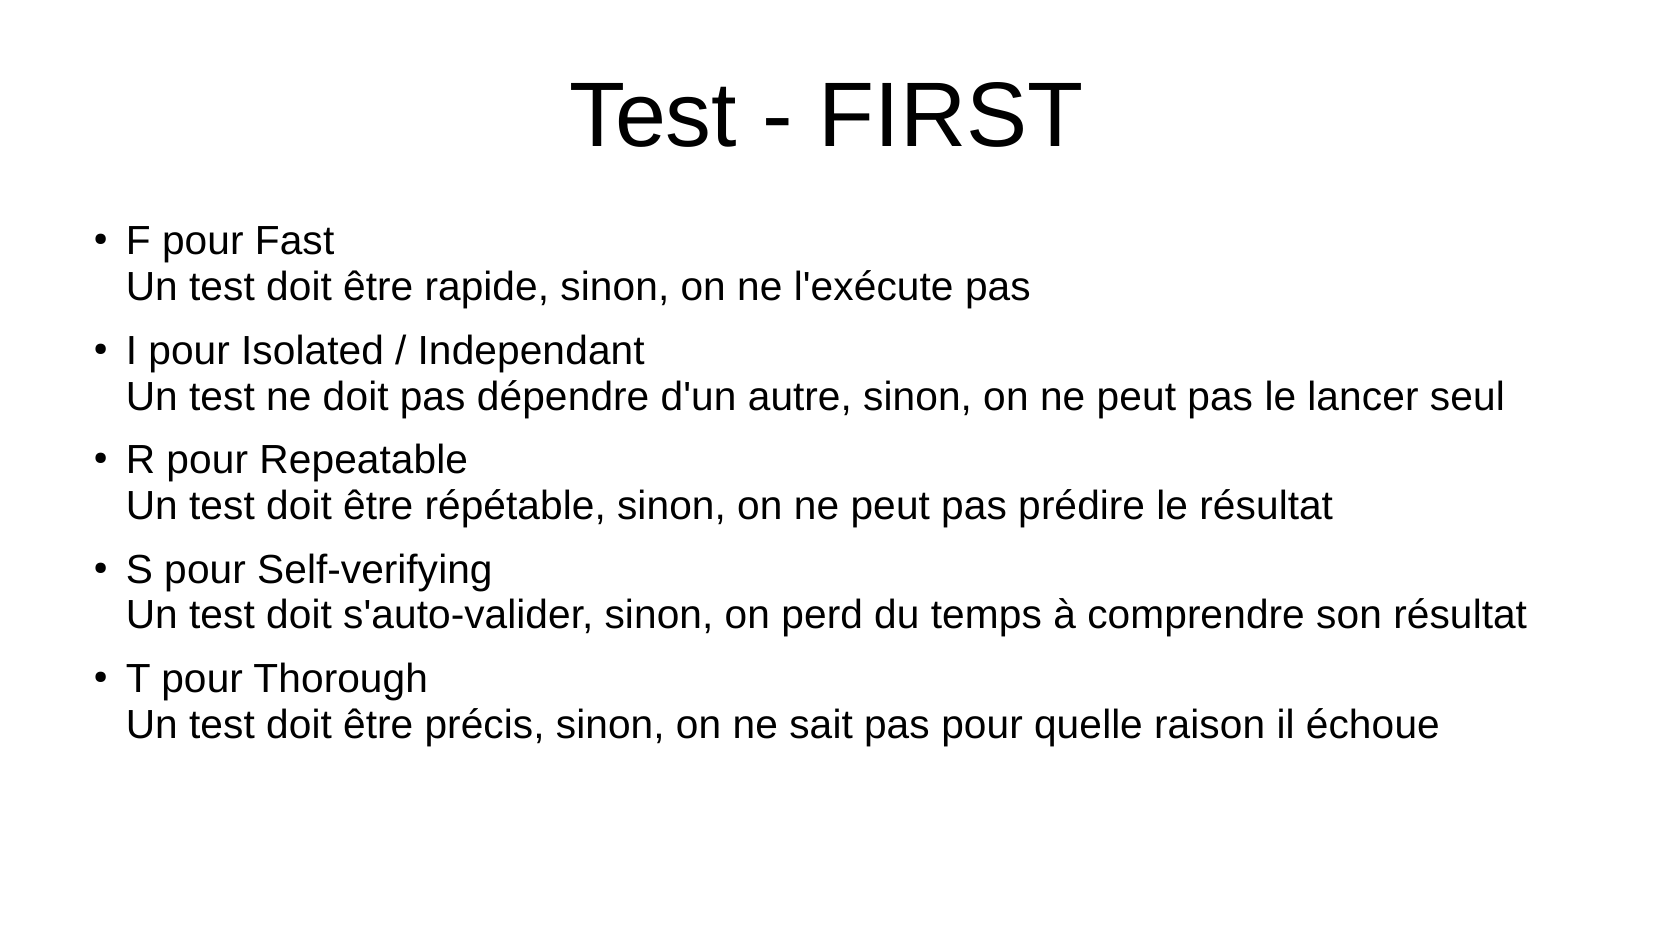

# Test - FIRST
F pour Fast
Un test doit être rapide, sinon, on ne l'exécute pas
I pour Isolated / Independant
Un test ne doit pas dépendre d'un autre, sinon, on ne peut pas le lancer seul
R pour Repeatable
Un test doit être répétable, sinon, on ne peut pas prédire le résultat
S pour Self-verifying
Un test doit s'auto-valider, sinon, on perd du temps à comprendre son résultat
T pour Thorough
Un test doit être précis, sinon, on ne sait pas pour quelle raison il échoue